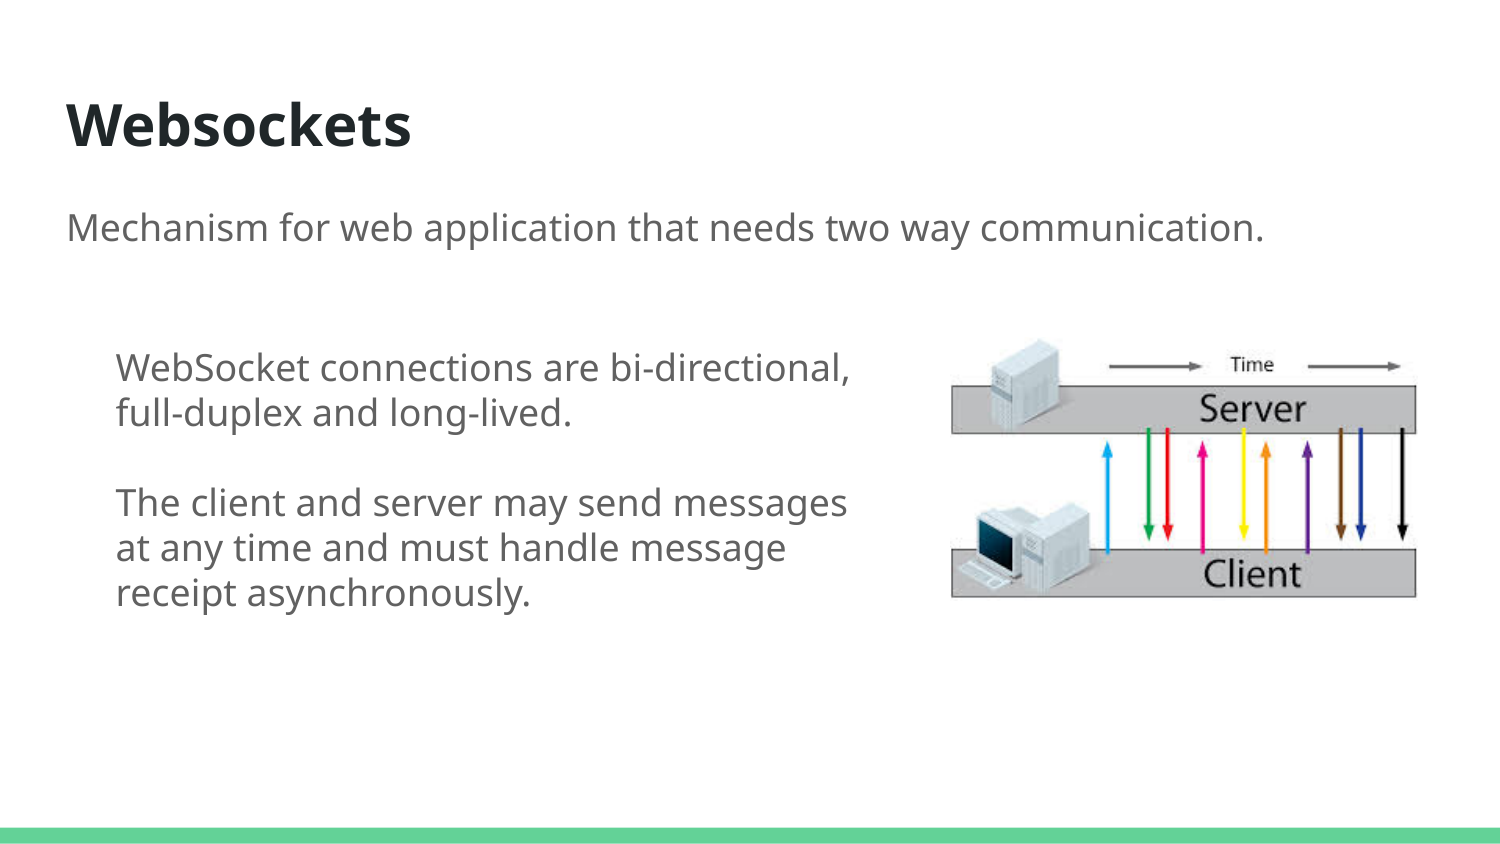

# Websockets
Mechanism for web application that needs two way communication.
WebSocket connections are bi-directional, full-duplex and long-lived.
The client and server may send messages at any time and must handle message receipt asynchronously.